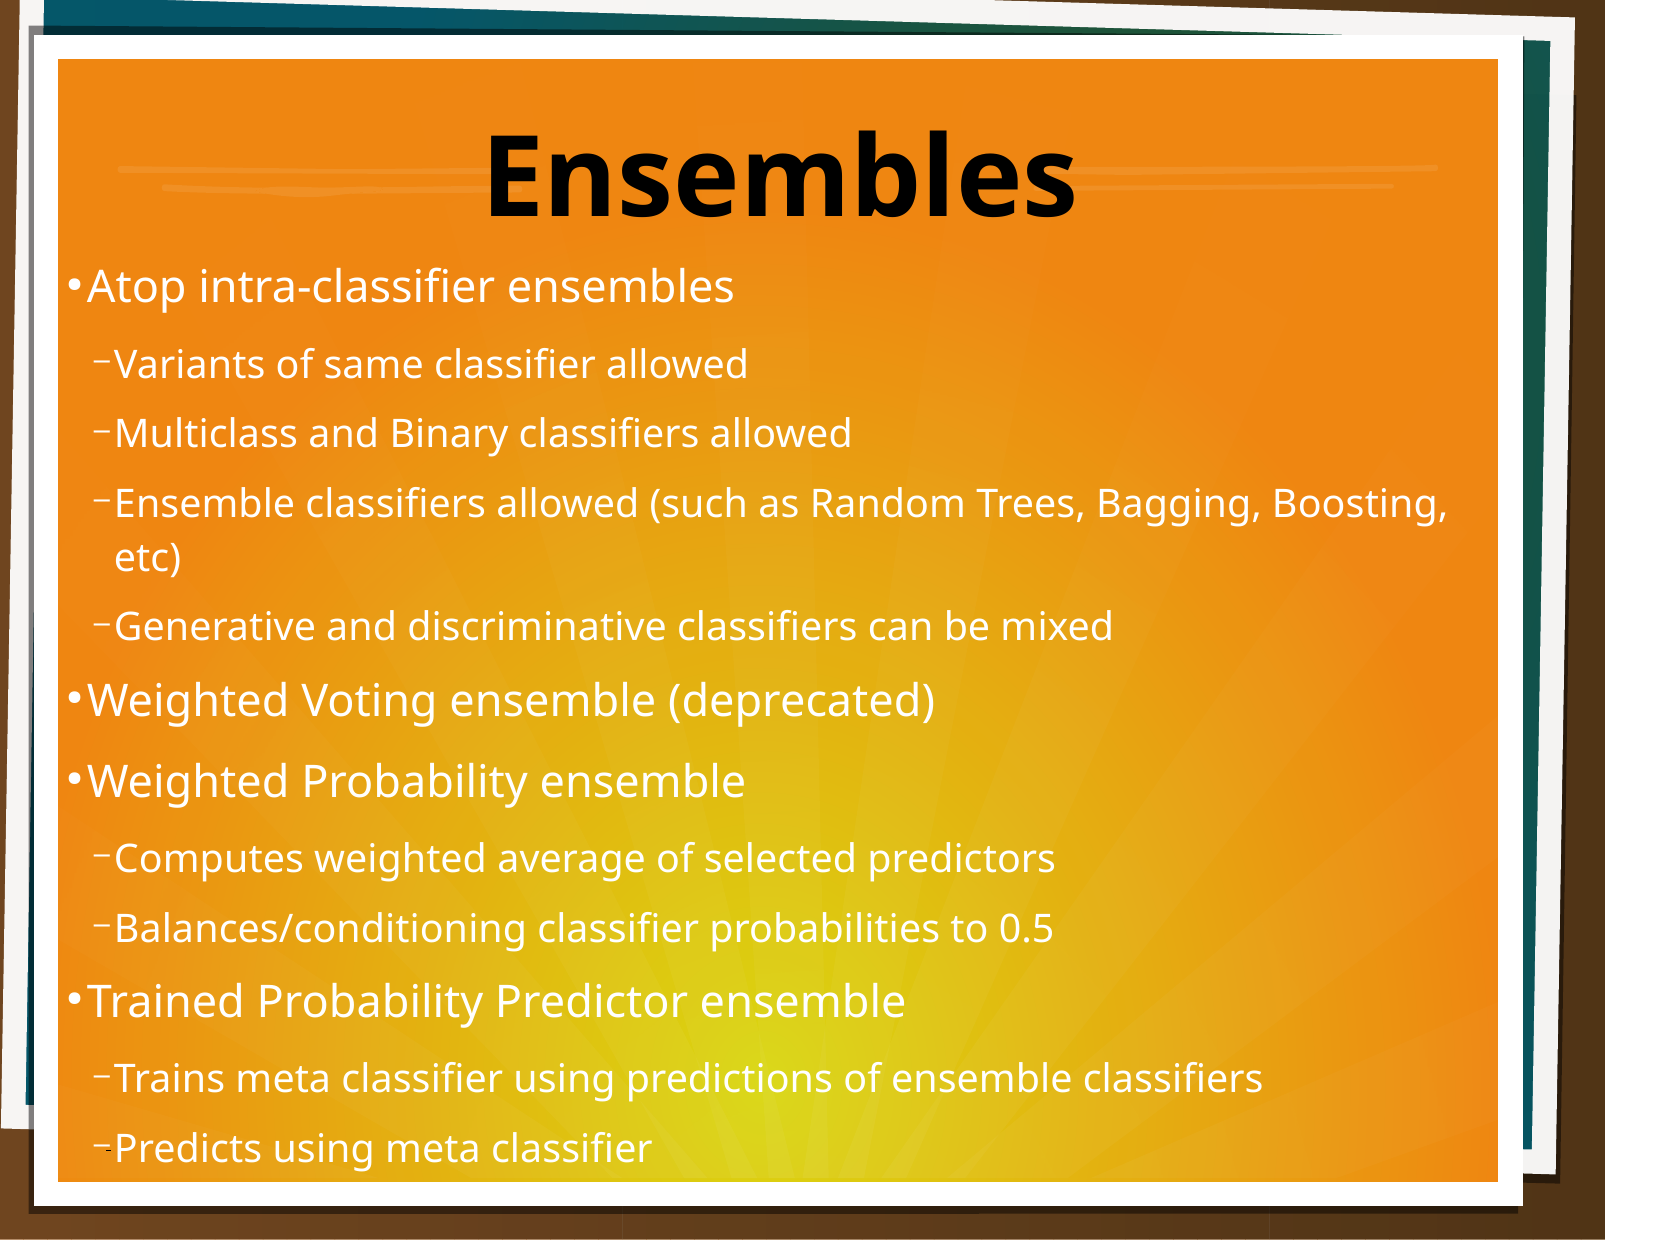

# Ensembles
Atop intra-classifier ensembles
Variants of same classifier allowed
Multiclass and Binary classifiers allowed
Ensemble classifiers allowed (such as Random Trees, Bagging, Boosting, etc)
Generative and discriminative classifiers can be mixed
Weighted Voting ensemble (deprecated)
Weighted Probability ensemble
Computes weighted average of selected predictors
Balances/conditioning classifier probabilities to 0.5
Trained Probability Predictor ensemble
Trains meta classifier using predictions of ensemble classifiers
Predicts using meta classifier